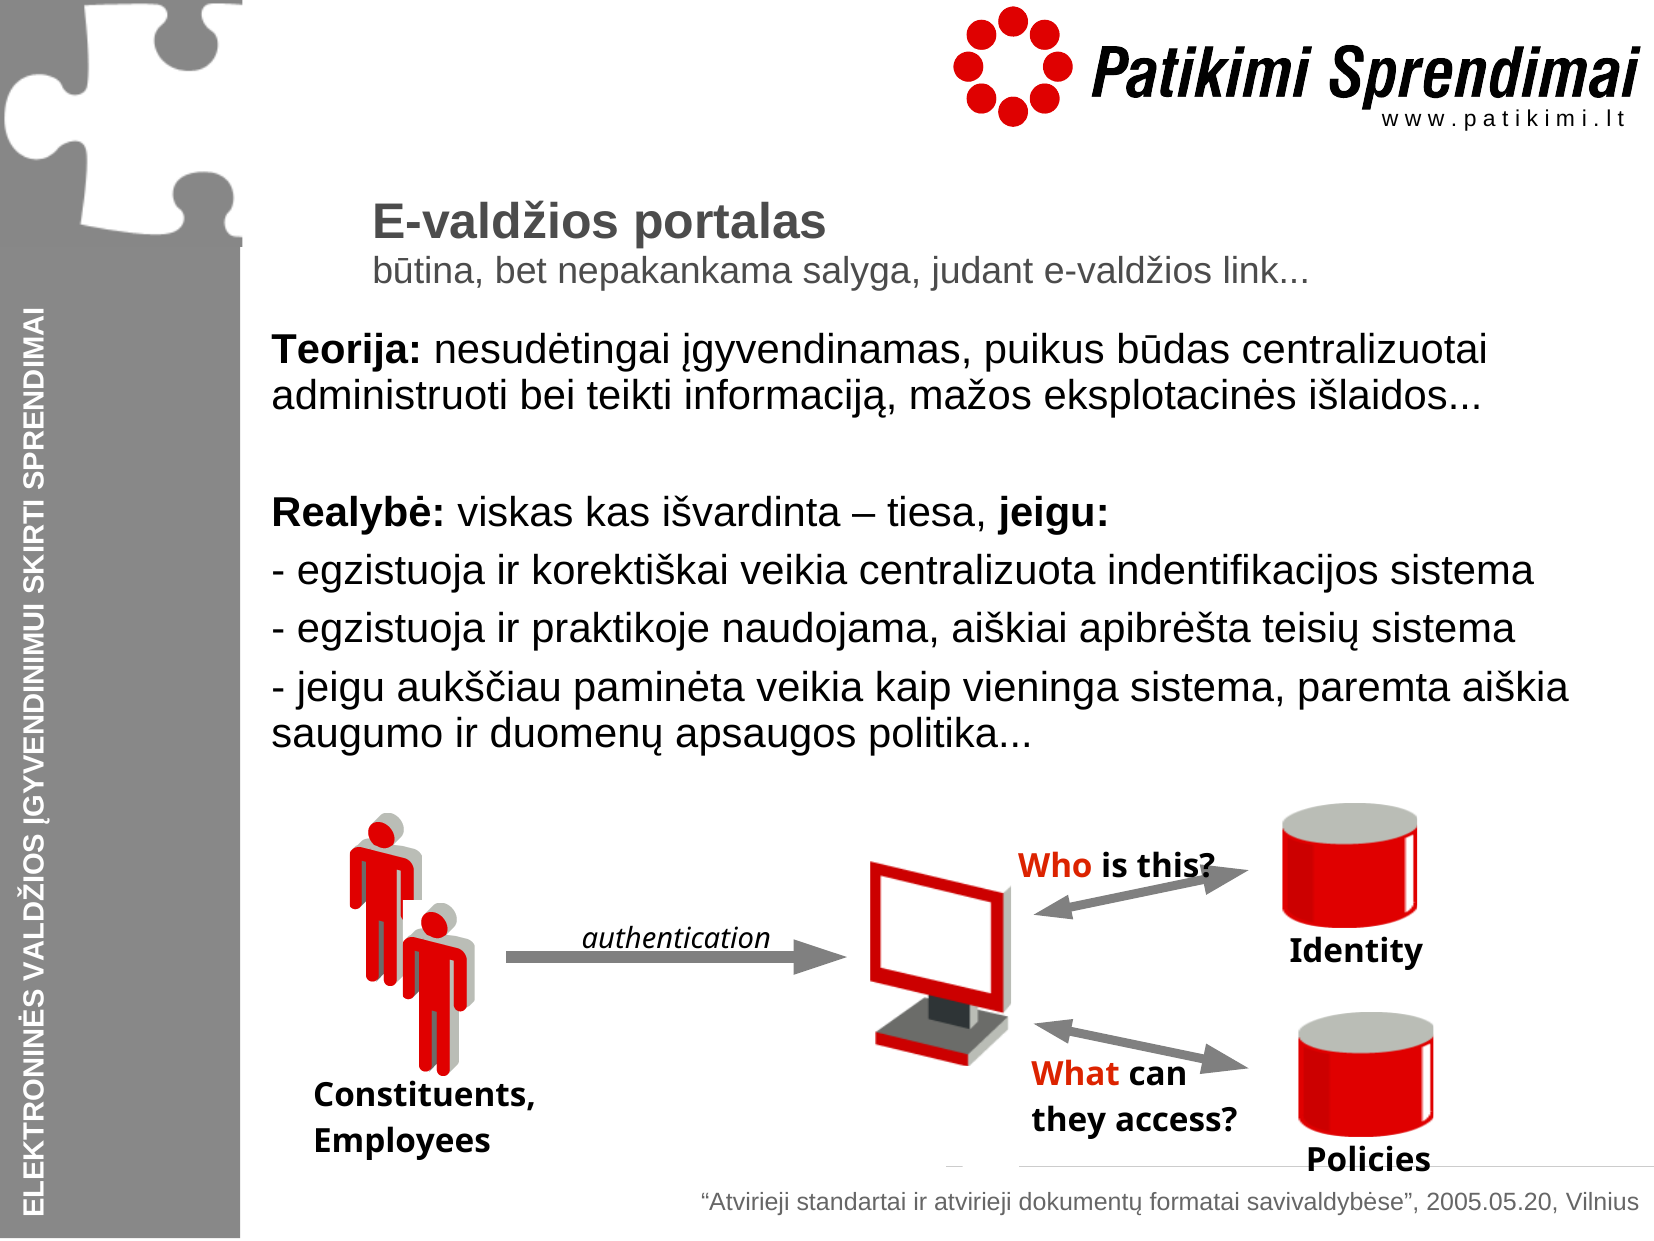

E-valdžios portalas
būtina, bet nepakankama salyga, judant e-valdžios link...
Teorija: nesudėtingai įgyvendinamas, puikus būdas centralizuotai administruoti bei teikti informaciją, mažos eksplotacinės išlaidos...
Realybė: viskas kas išvardinta – tiesa, jeigu:
- egzistuoja ir korektiškai veikia centralizuota indentifikacijos sistema
- egzistuoja ir praktikoje naudojama, aiškiai apibrėšta teisių sistema
- jeigu aukščiau paminėta veikia kaip vieninga sistema, paremta aiškia saugumo ir duomenų apsaugos politika...
Who is this?
Identity
authentication
What can
they access?
Constituents,
Employees
Policies